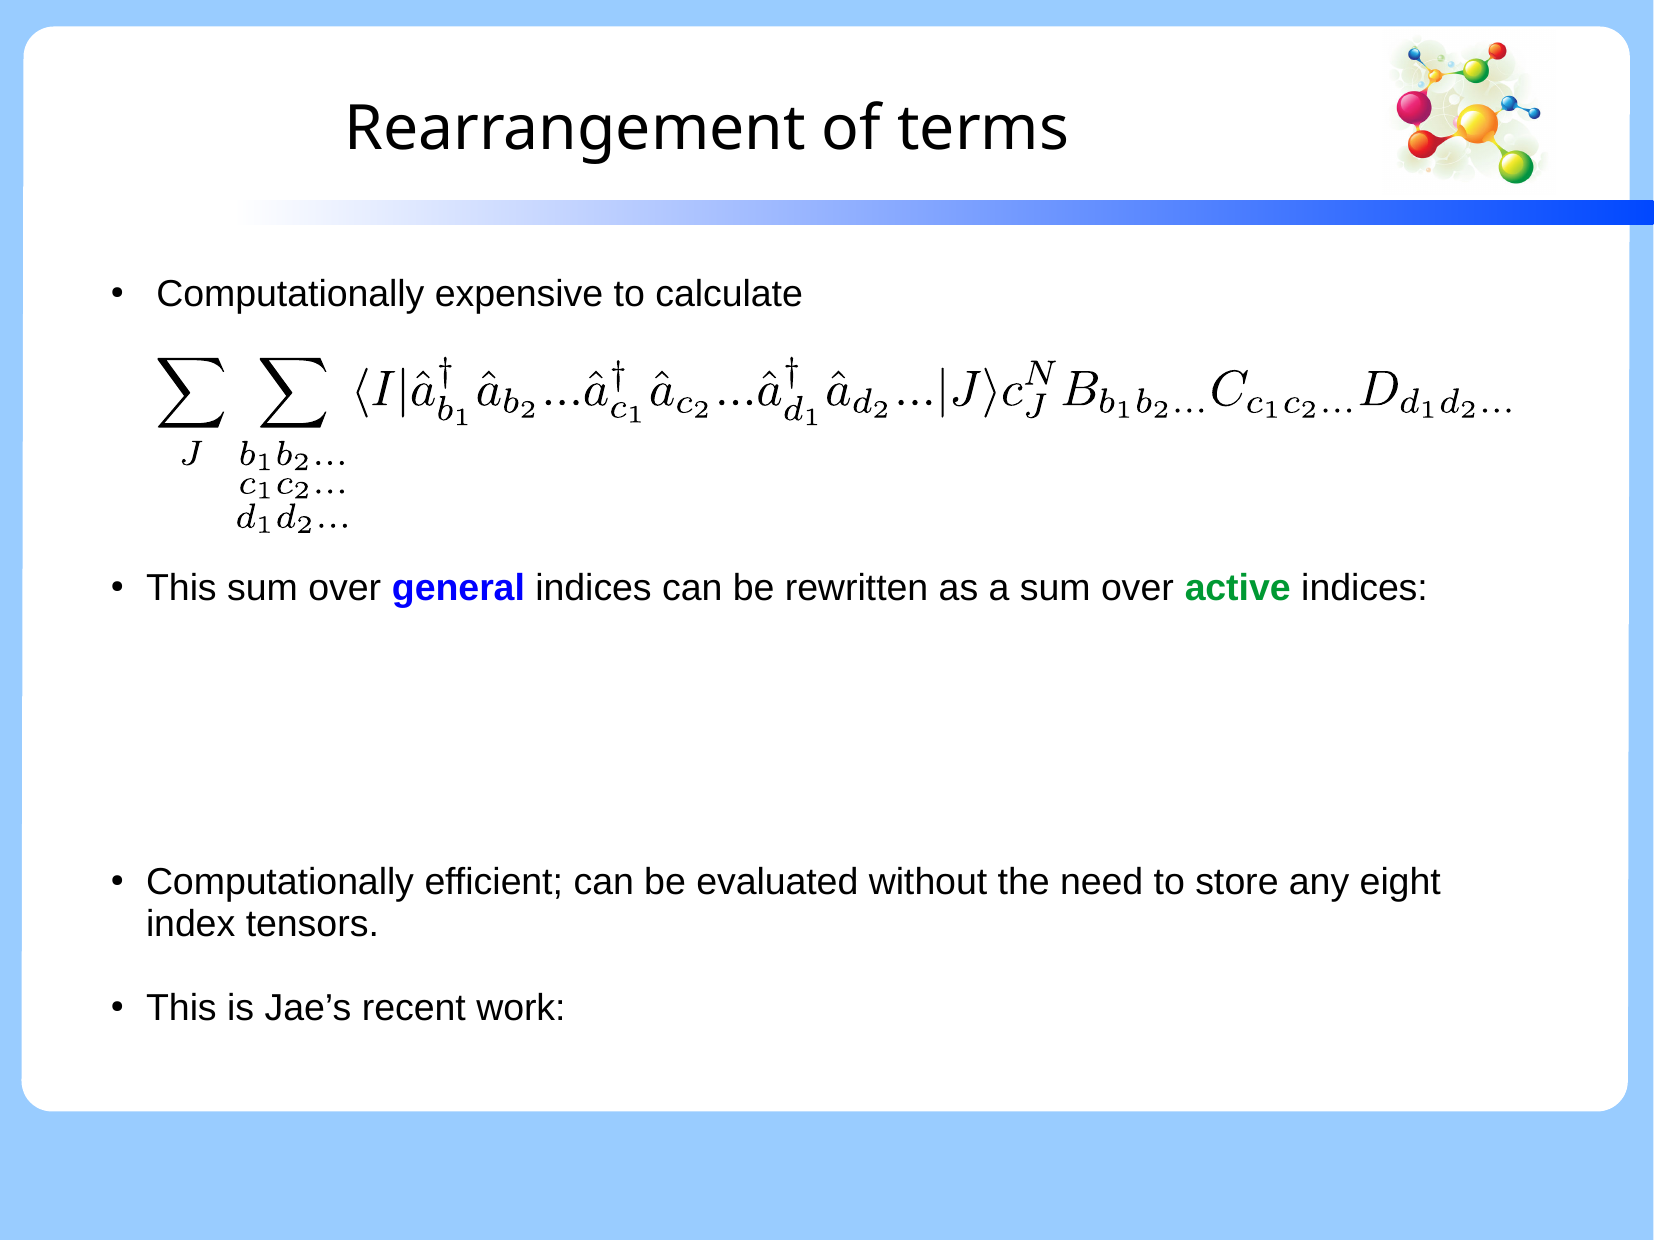

# Rearrangement of terms
 Computationally expensive to calculate
This sum over general indices can be rewritten as a sum over active indices:
Computationally efficient; can be evaluated without the need to store any eight index tensors.
This is Jae’s recent work: